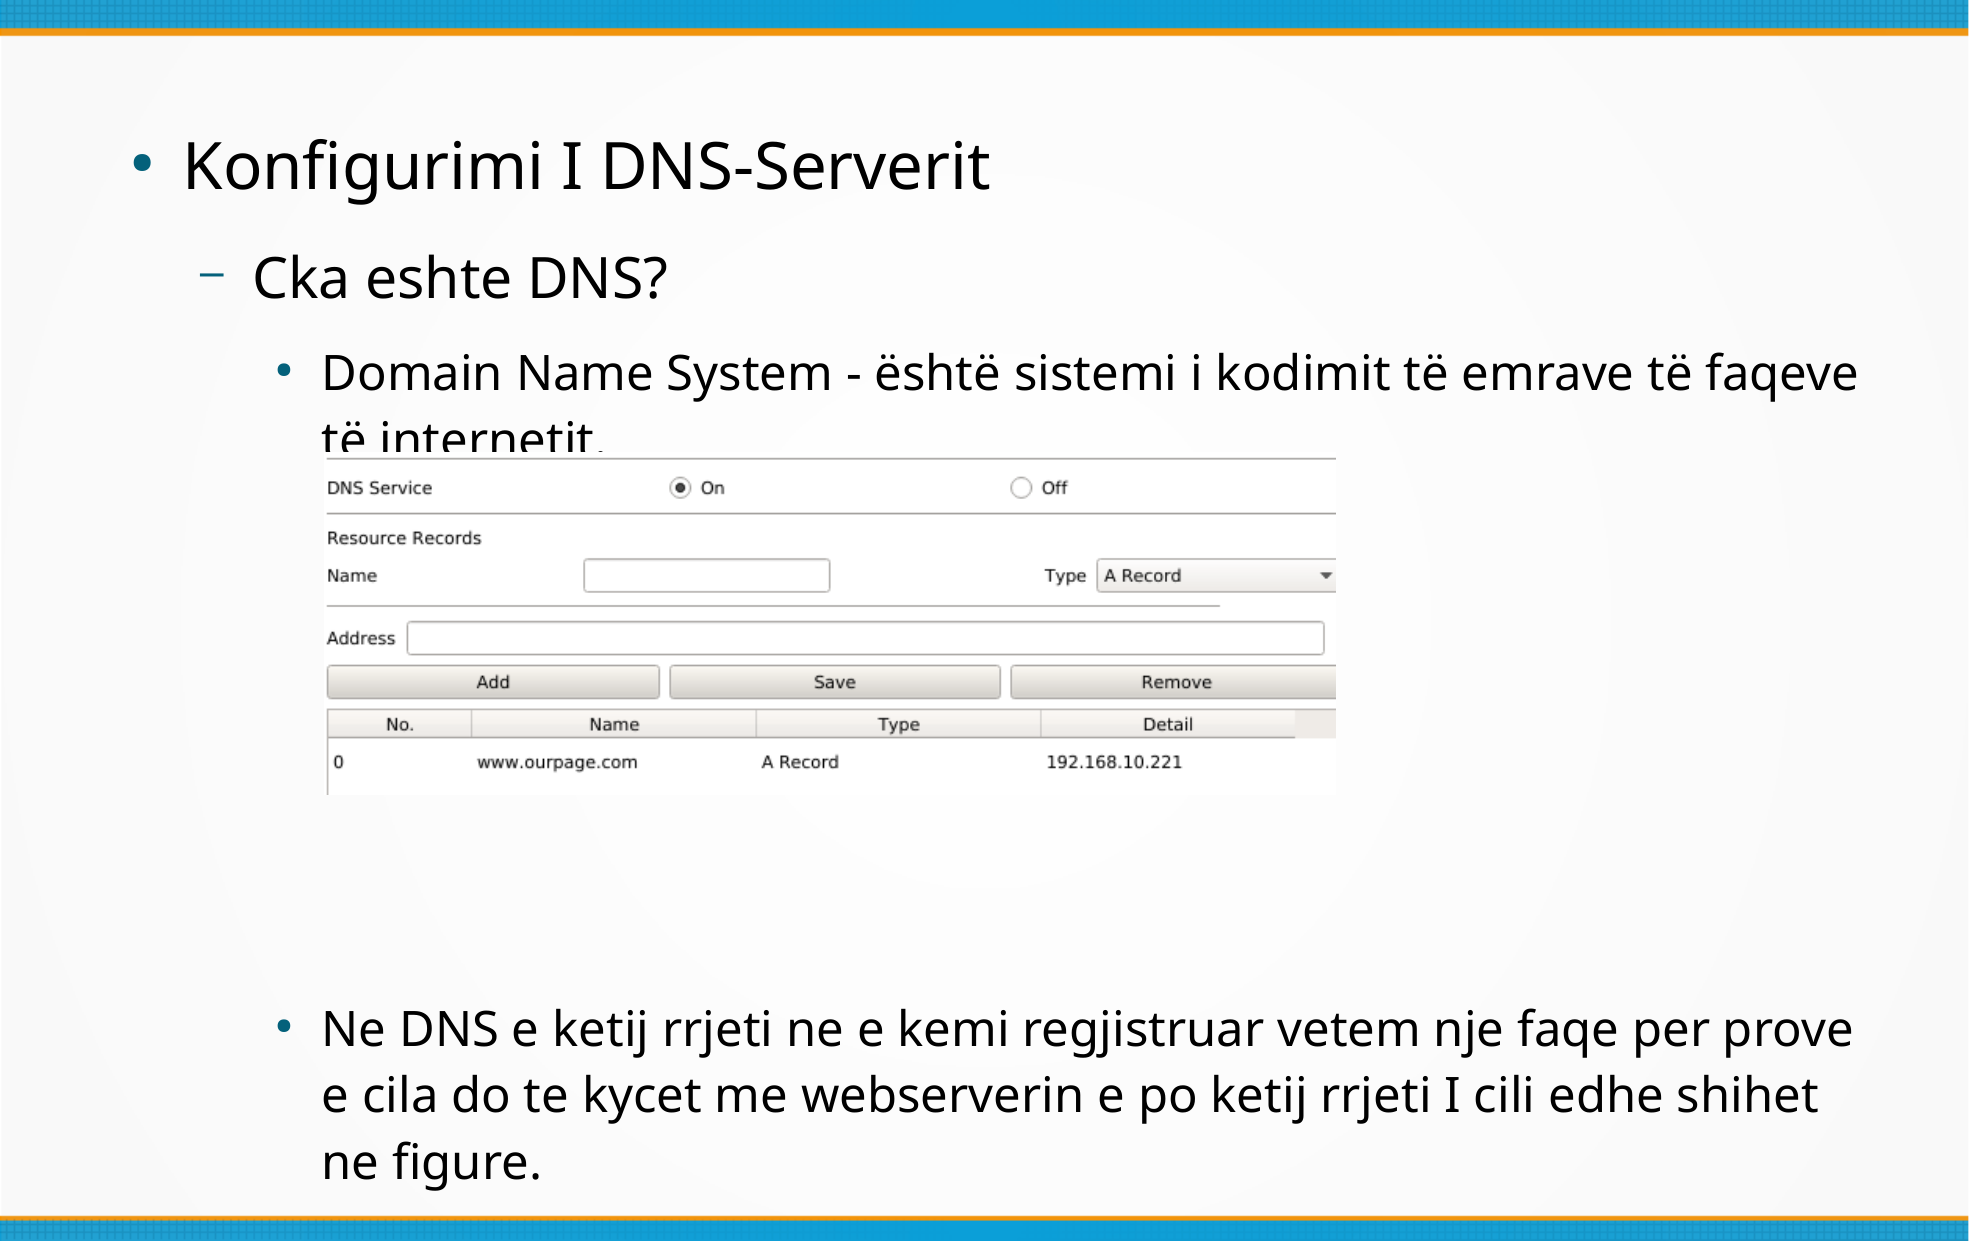

# Konfigurimi I DNS-Serverit
Cka eshte DNS?
Domain Name System - është sistemi i kodimit të emrave të faqeve të internetit.
Ne DNS e ketij rrjeti ne e kemi regjistruar vetem nje faqe per prove e cila do te kycet me webserverin e po ketij rrjeti I cili edhe shihet ne figure.